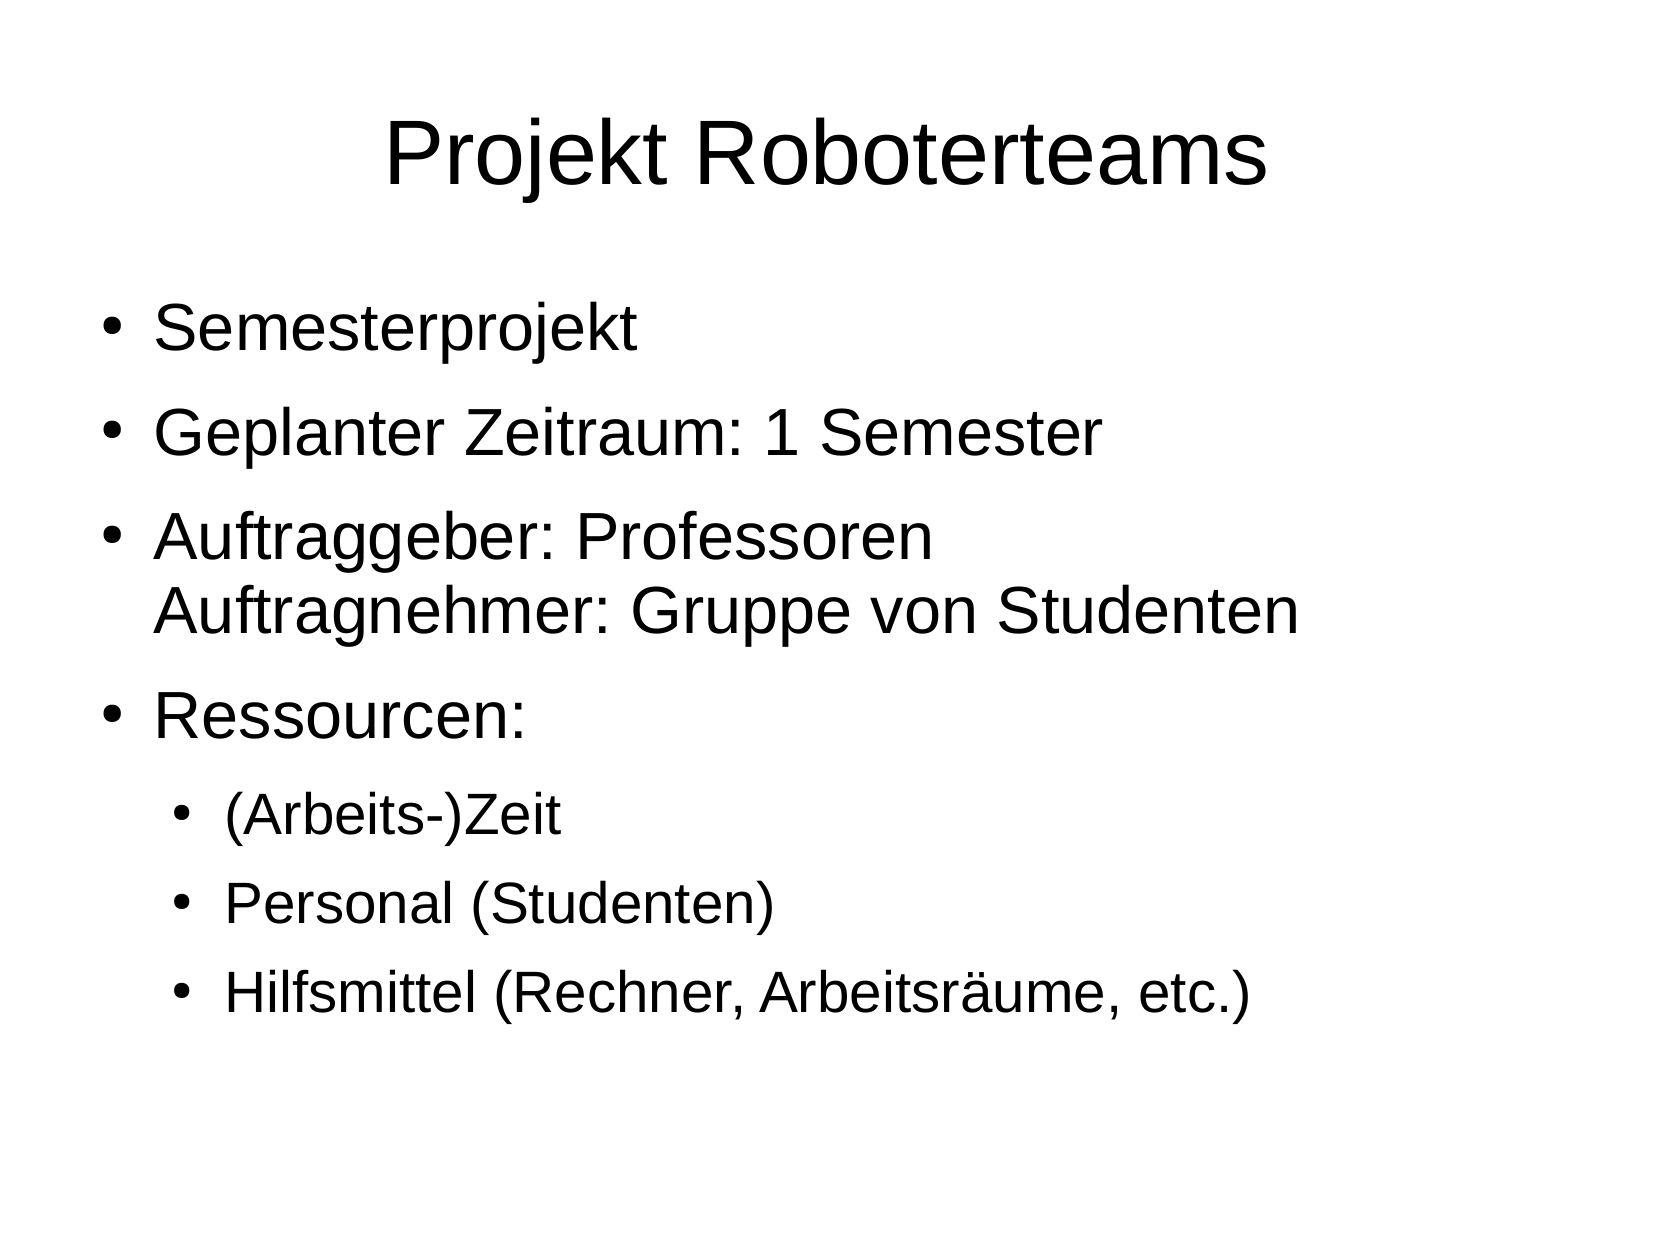

# Projekt Roboterteams
Semesterprojekt
Geplanter Zeitraum: 1 Semester
Auftraggeber: Professoren
Auftragnehmer: Gruppe von Studenten
Ressourcen:
(Arbeits-)Zeit
Personal (Studenten)
Hilfsmittel (Rechner, Arbeitsräume, etc.)